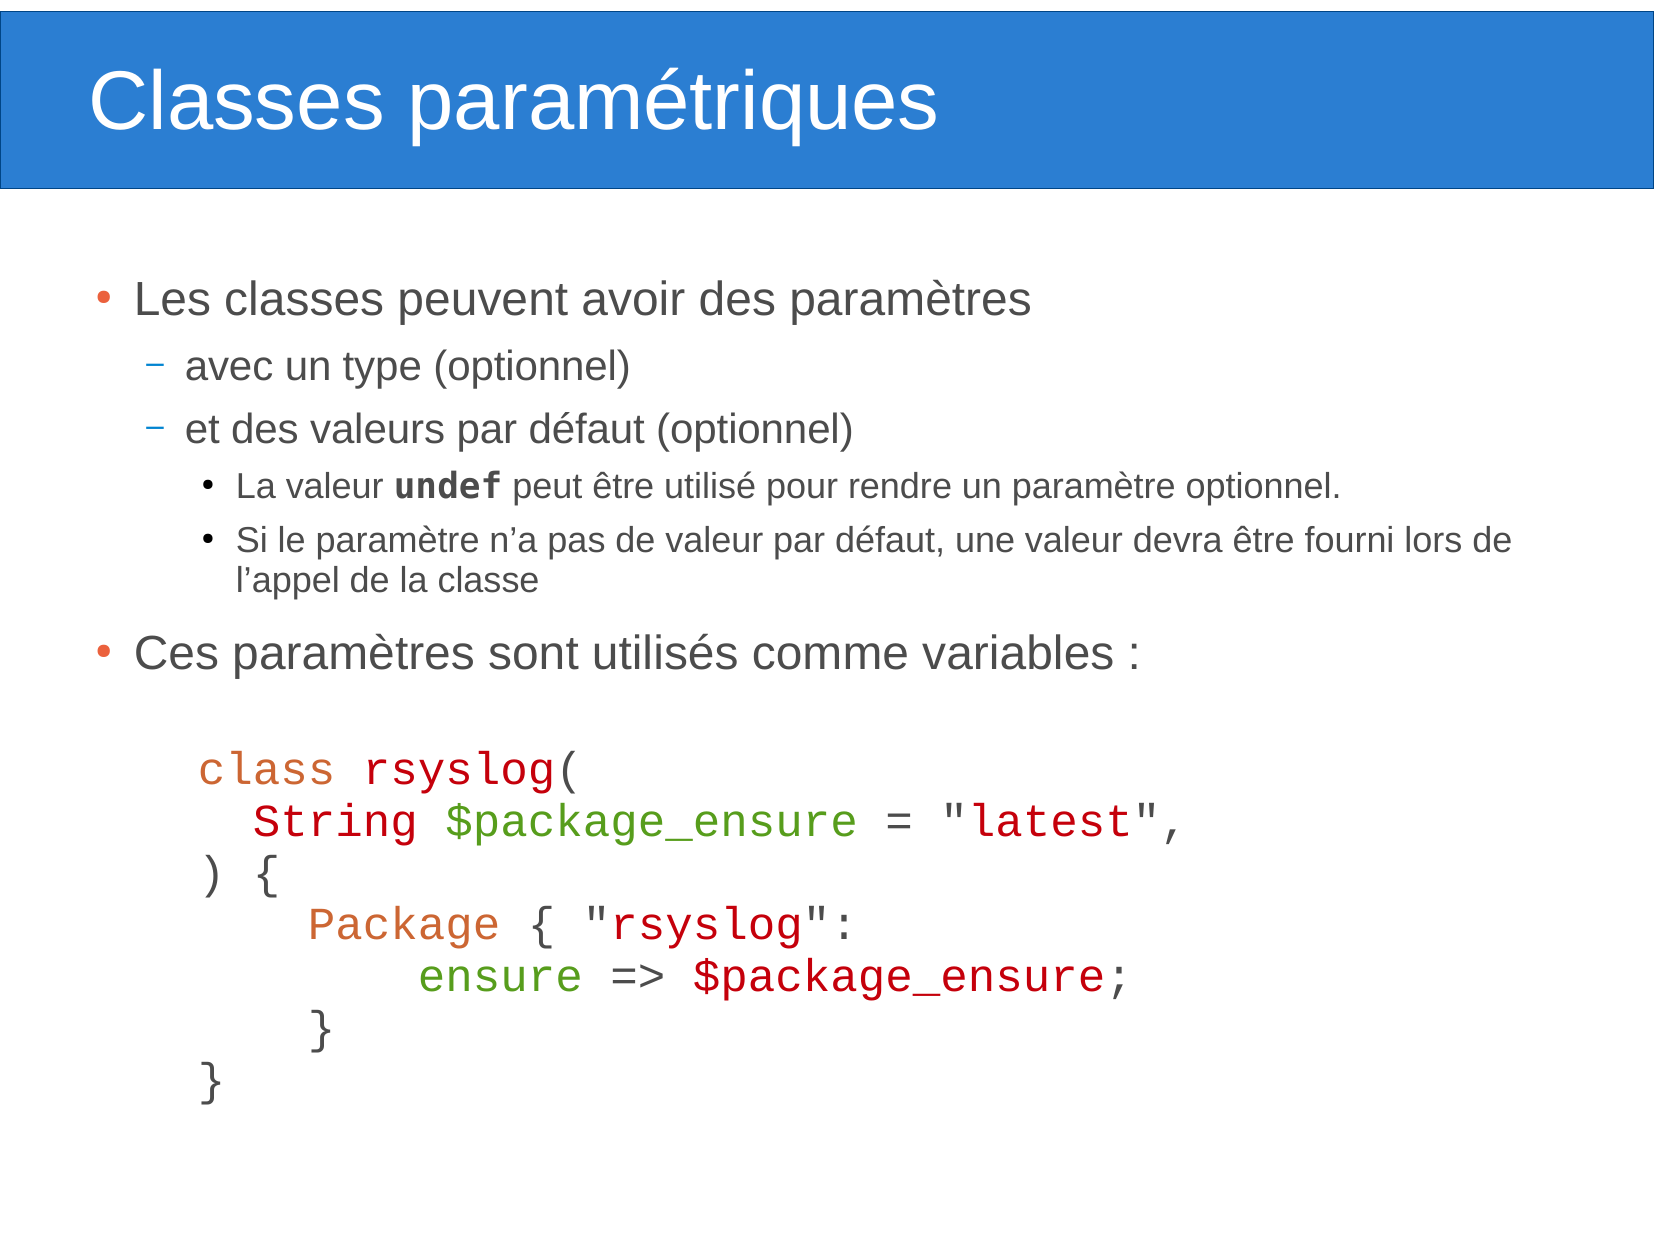

# Classes paramétriques
Les classes peuvent avoir des paramètres
avec un type (optionnel)
et des valeurs par défaut (optionnel)
La valeur undef peut être utilisé pour rendre un paramètre optionnel.
Si le paramètre n’a pas de valeur par défaut, une valeur devra être fourni lors de l’appel de la classe
Ces paramètres sont utilisés comme variables :
class rsyslog(
 String $package_ensure = "latest",
) {
 Package { "rsyslog":
 ensure => $package_ensure;
 }
}